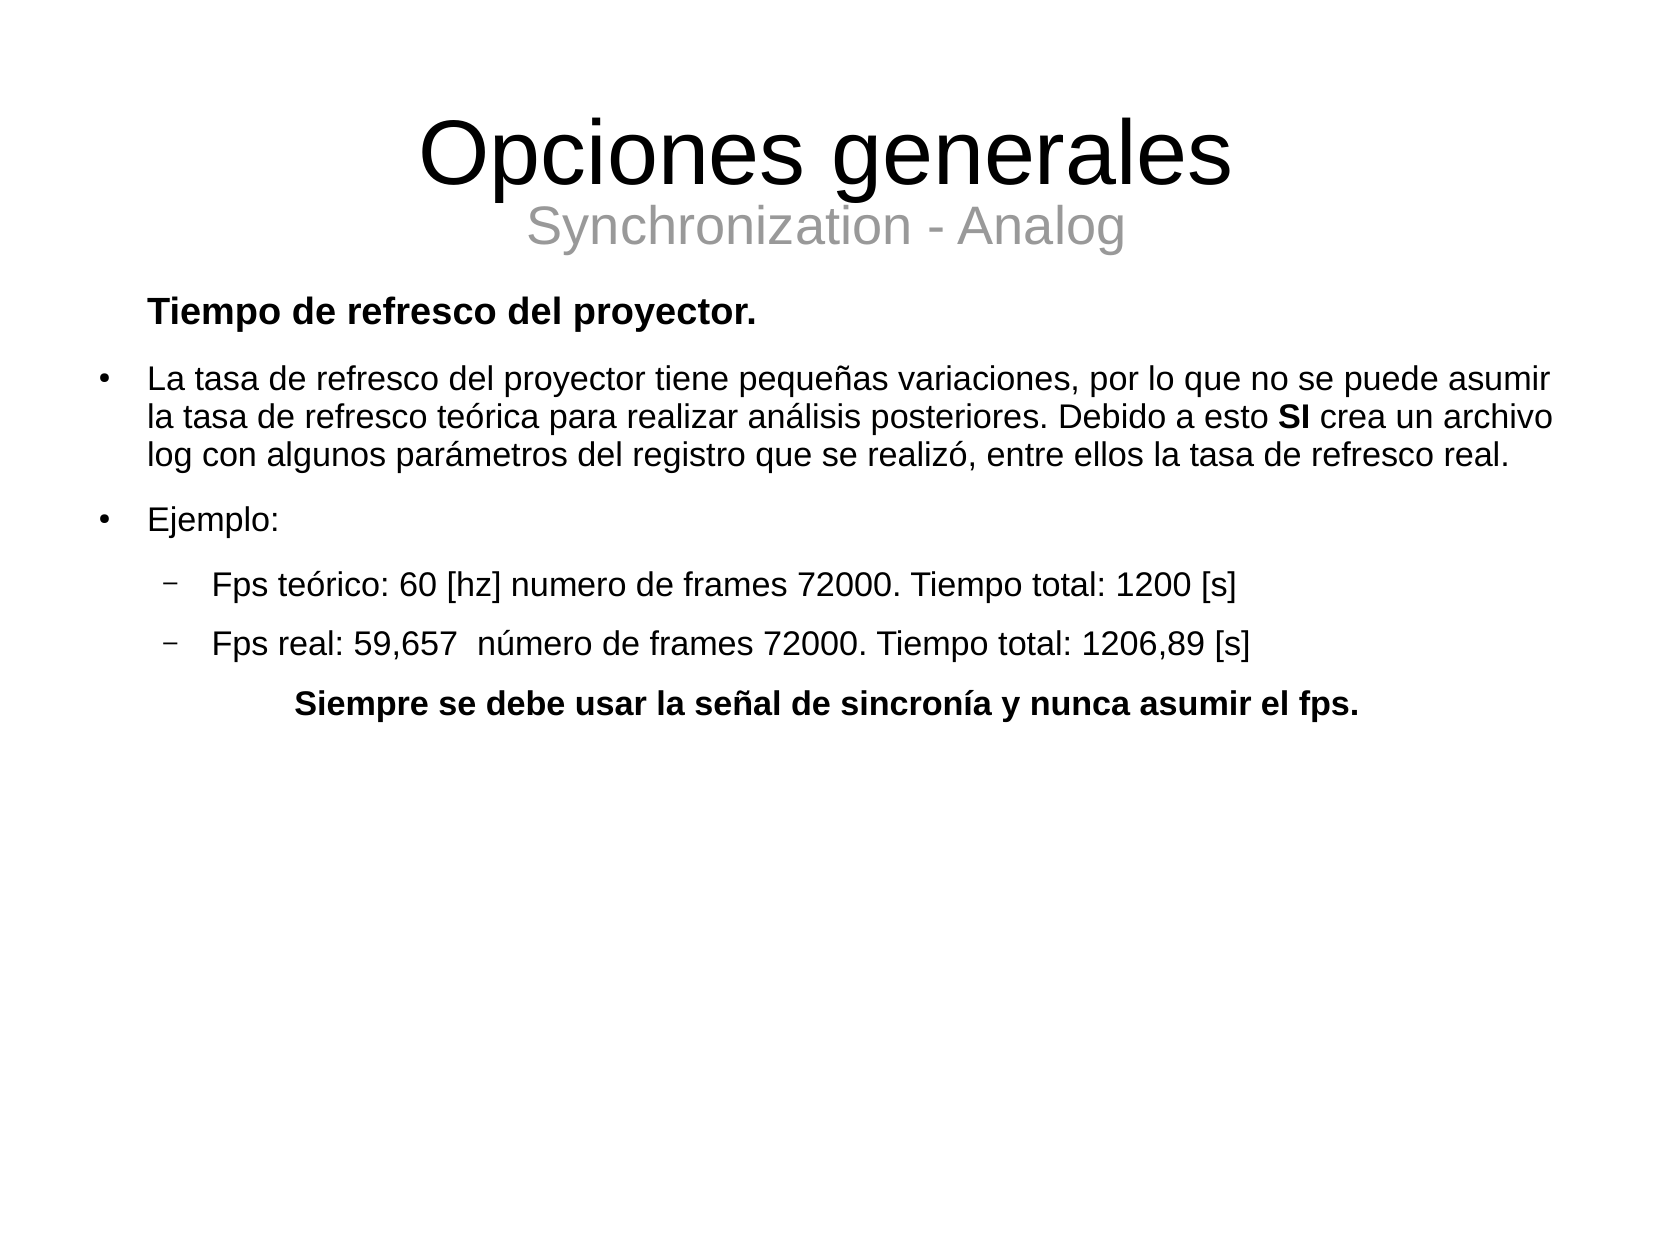

# Opciones generales
Synchronization - Analog
Tiempo de refresco del proyector.
La tasa de refresco del proyector tiene pequeñas variaciones, por lo que no se puede asumir la tasa de refresco teórica para realizar análisis posteriores. Debido a esto SI crea un archivo log con algunos parámetros del registro que se realizó, entre ellos la tasa de refresco real.
Ejemplo:
Fps teórico: 60 [hz] numero de frames 72000. Tiempo total: 1200 [s]
Fps real: 59,657 número de frames 72000. Tiempo total: 1206,89 [s]
Siempre se debe usar la señal de sincronía y nunca asumir el fps.